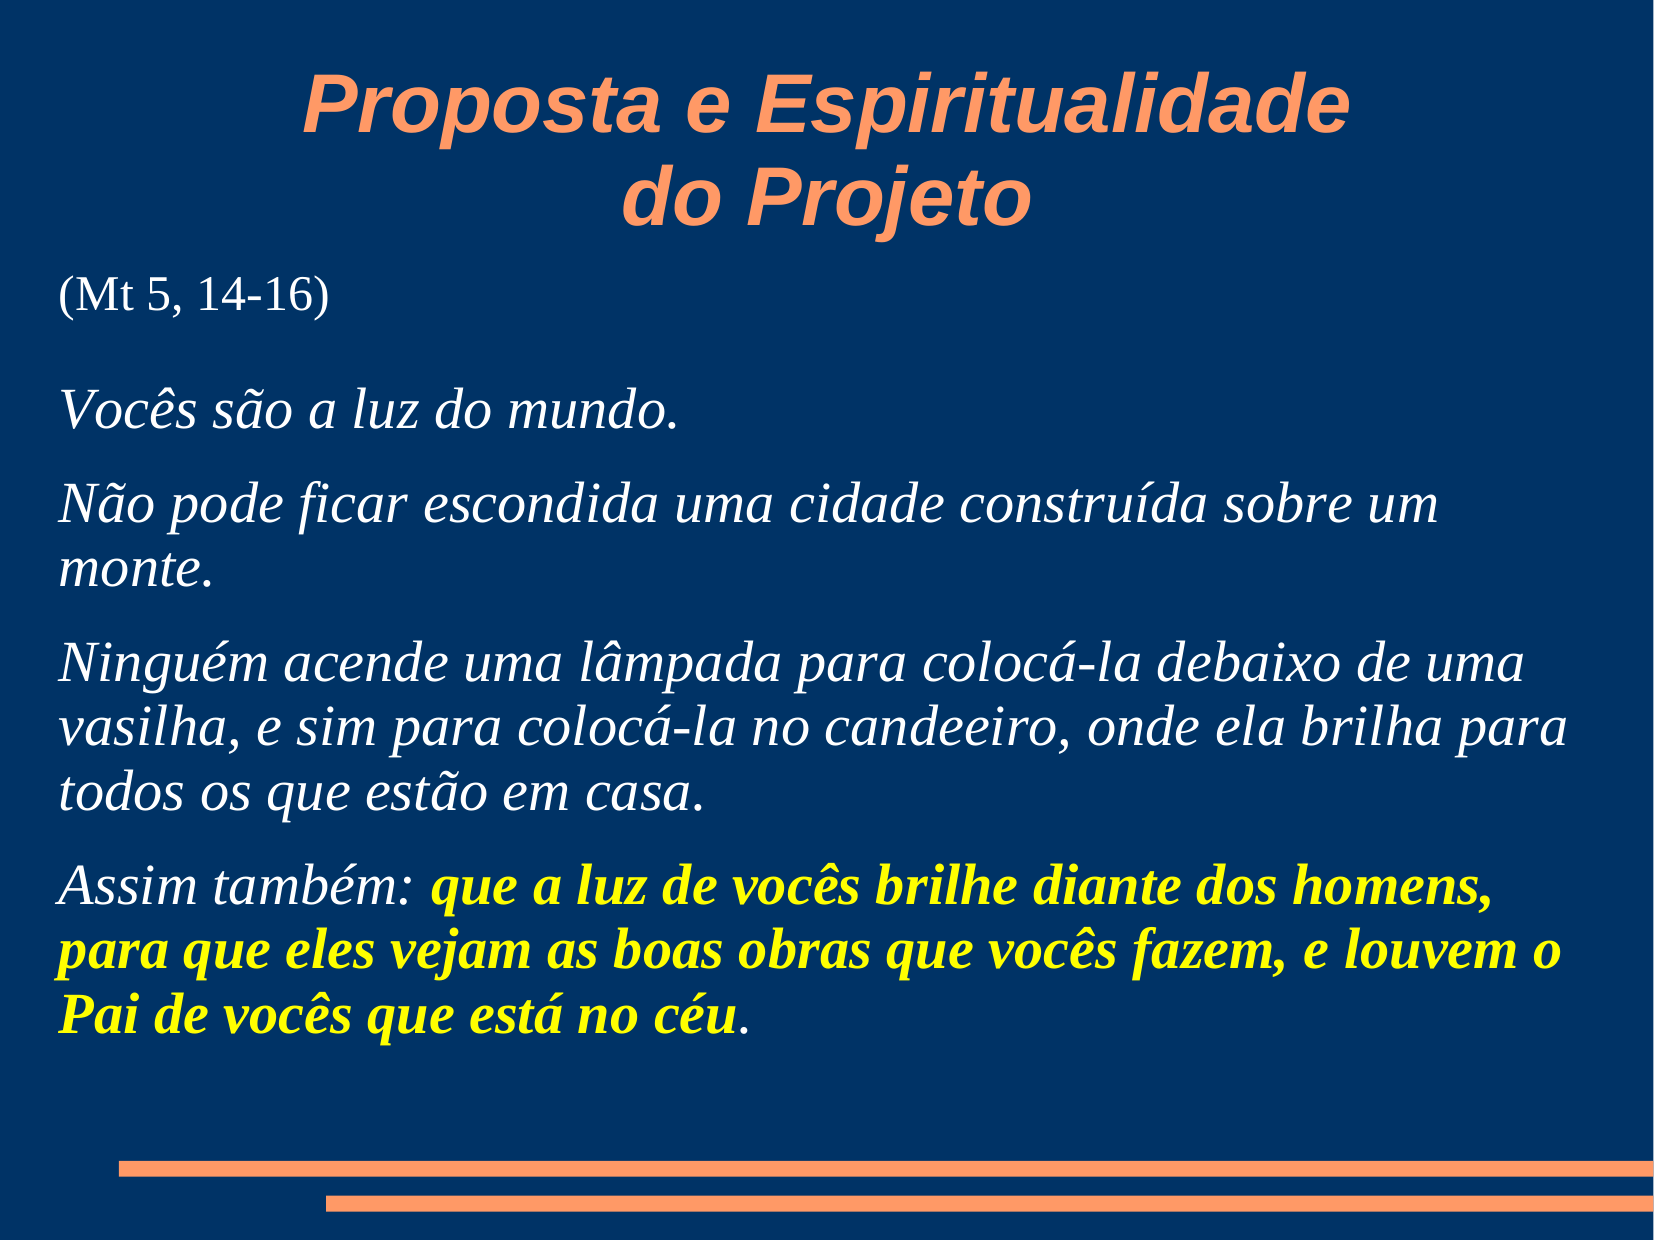

# Proposta e Espiritualidade do Projeto
(Mt 5, 14-16)
Vocês são a luz do mundo.
Não pode ficar escondida uma cidade construída sobre um monte.
Ninguém acende uma lâmpada para colocá-la debaixo de uma vasilha, e sim para colocá-la no candeeiro, onde ela brilha para todos os que estão em casa.
Assim também: que a luz de vocês brilhe diante dos homens, para que eles vejam as boas obras que vocês fazem, e louvem o Pai de vocês que está no céu.